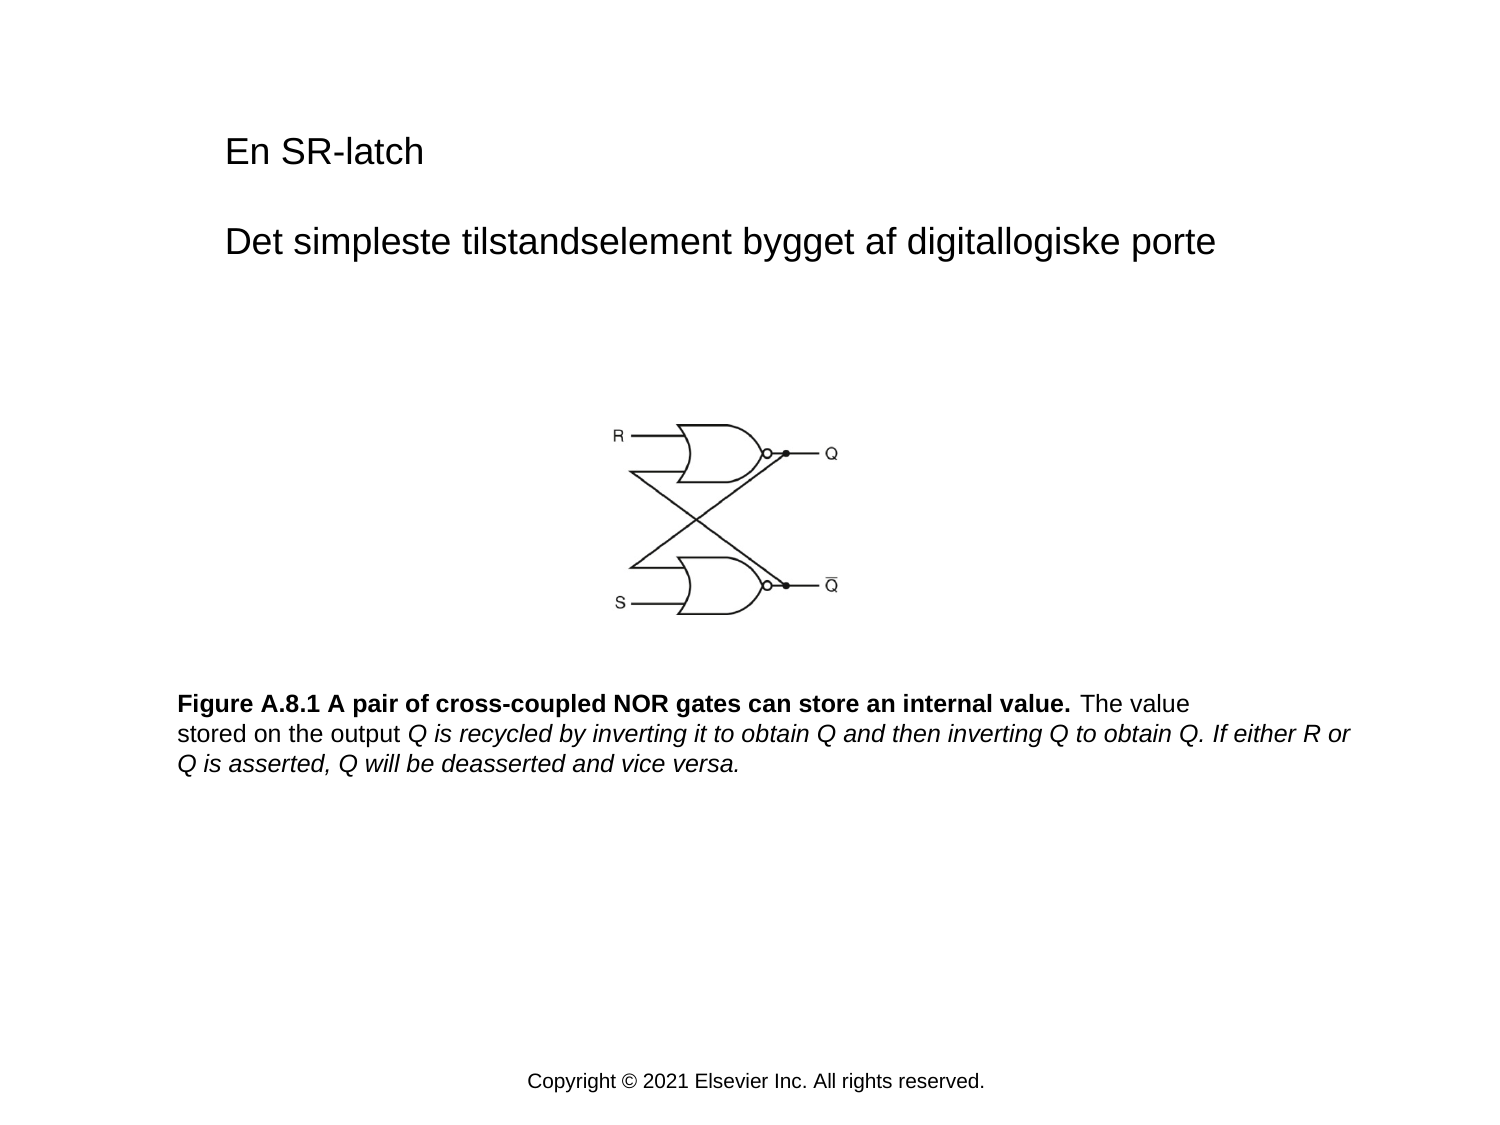

En SR-latch
Det simpleste tilstandselement bygget af digitallogiske porte
Figure A.8.1 A pair of cross-coupled NOR gates can store an internal value. The value
stored on the output Q is recycled by inverting it to obtain Q and then inverting Q to obtain Q. If either R or
Q is asserted, Q will be deasserted and vice versa.
Copyright © 2021 Elsevier Inc. All rights reserved.